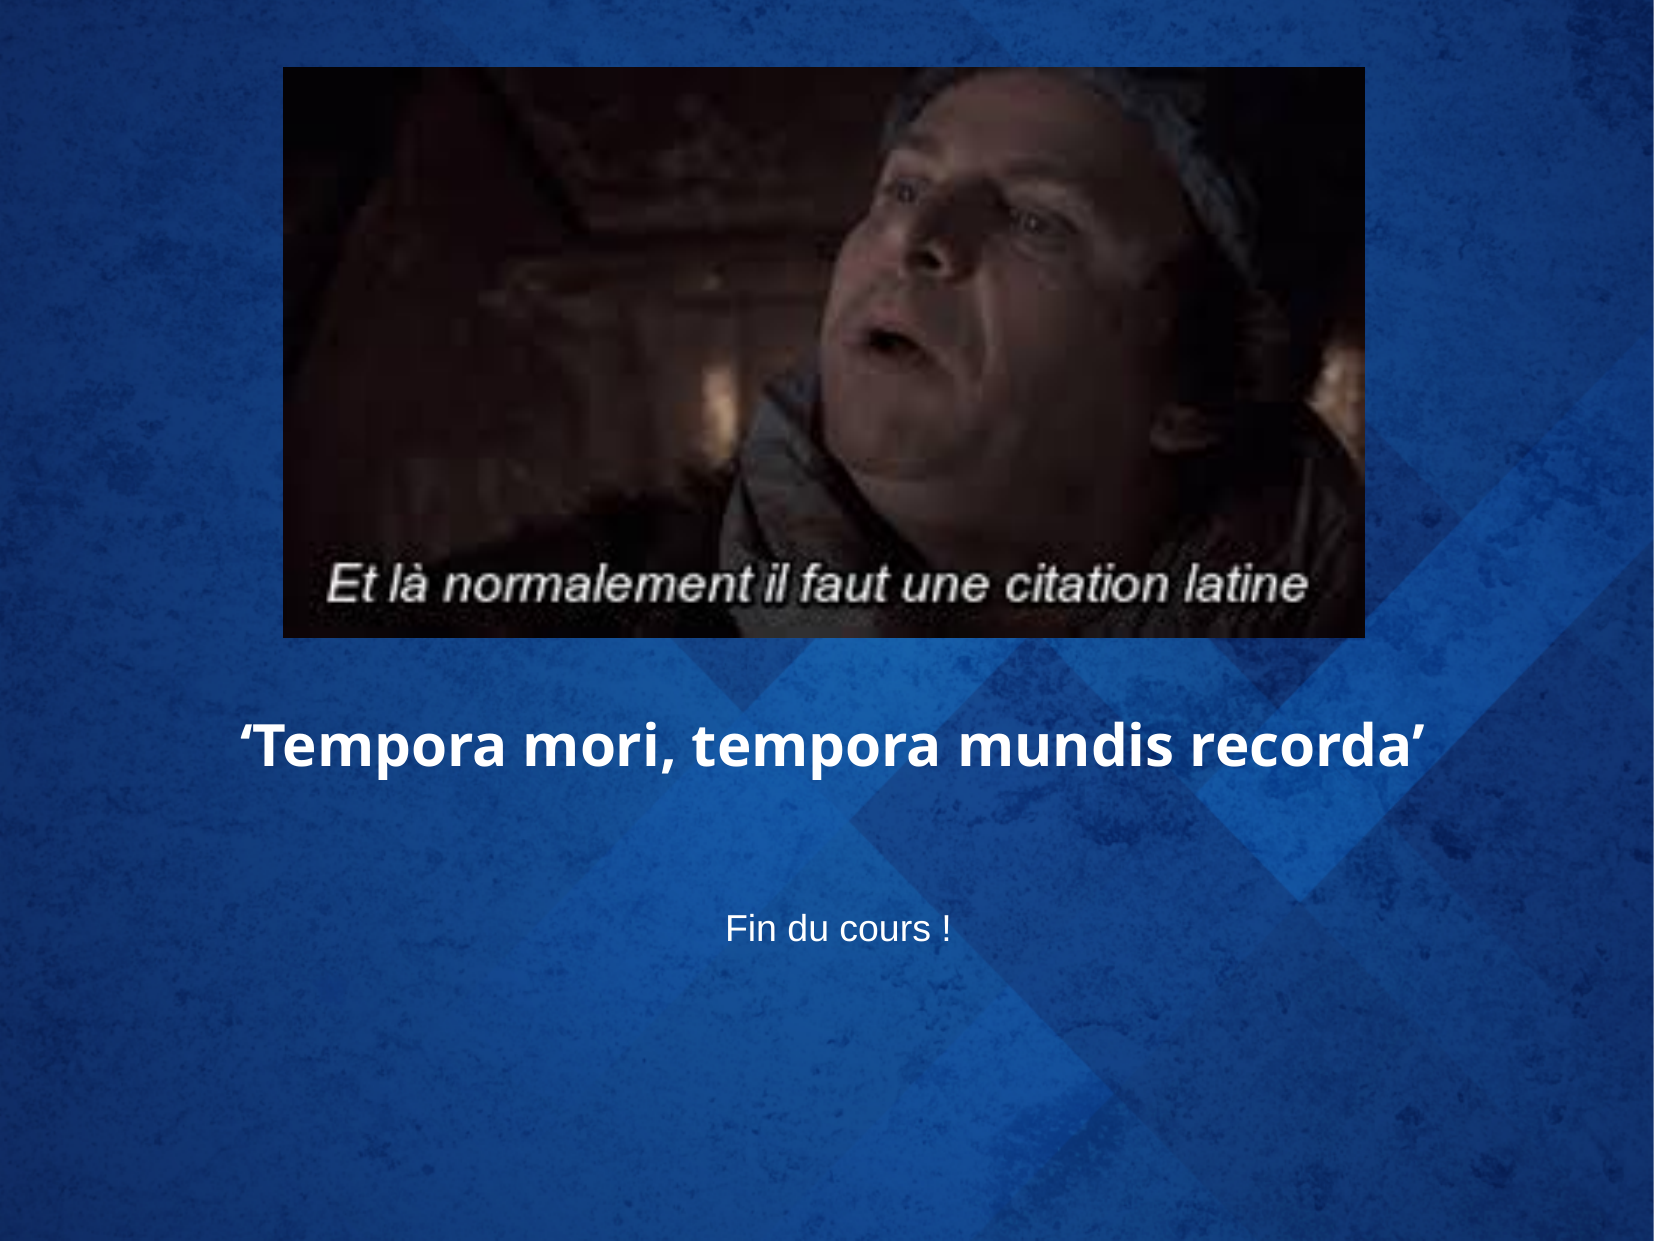

‘Tempora mori, tempora mundis recorda’
Fin du cours !